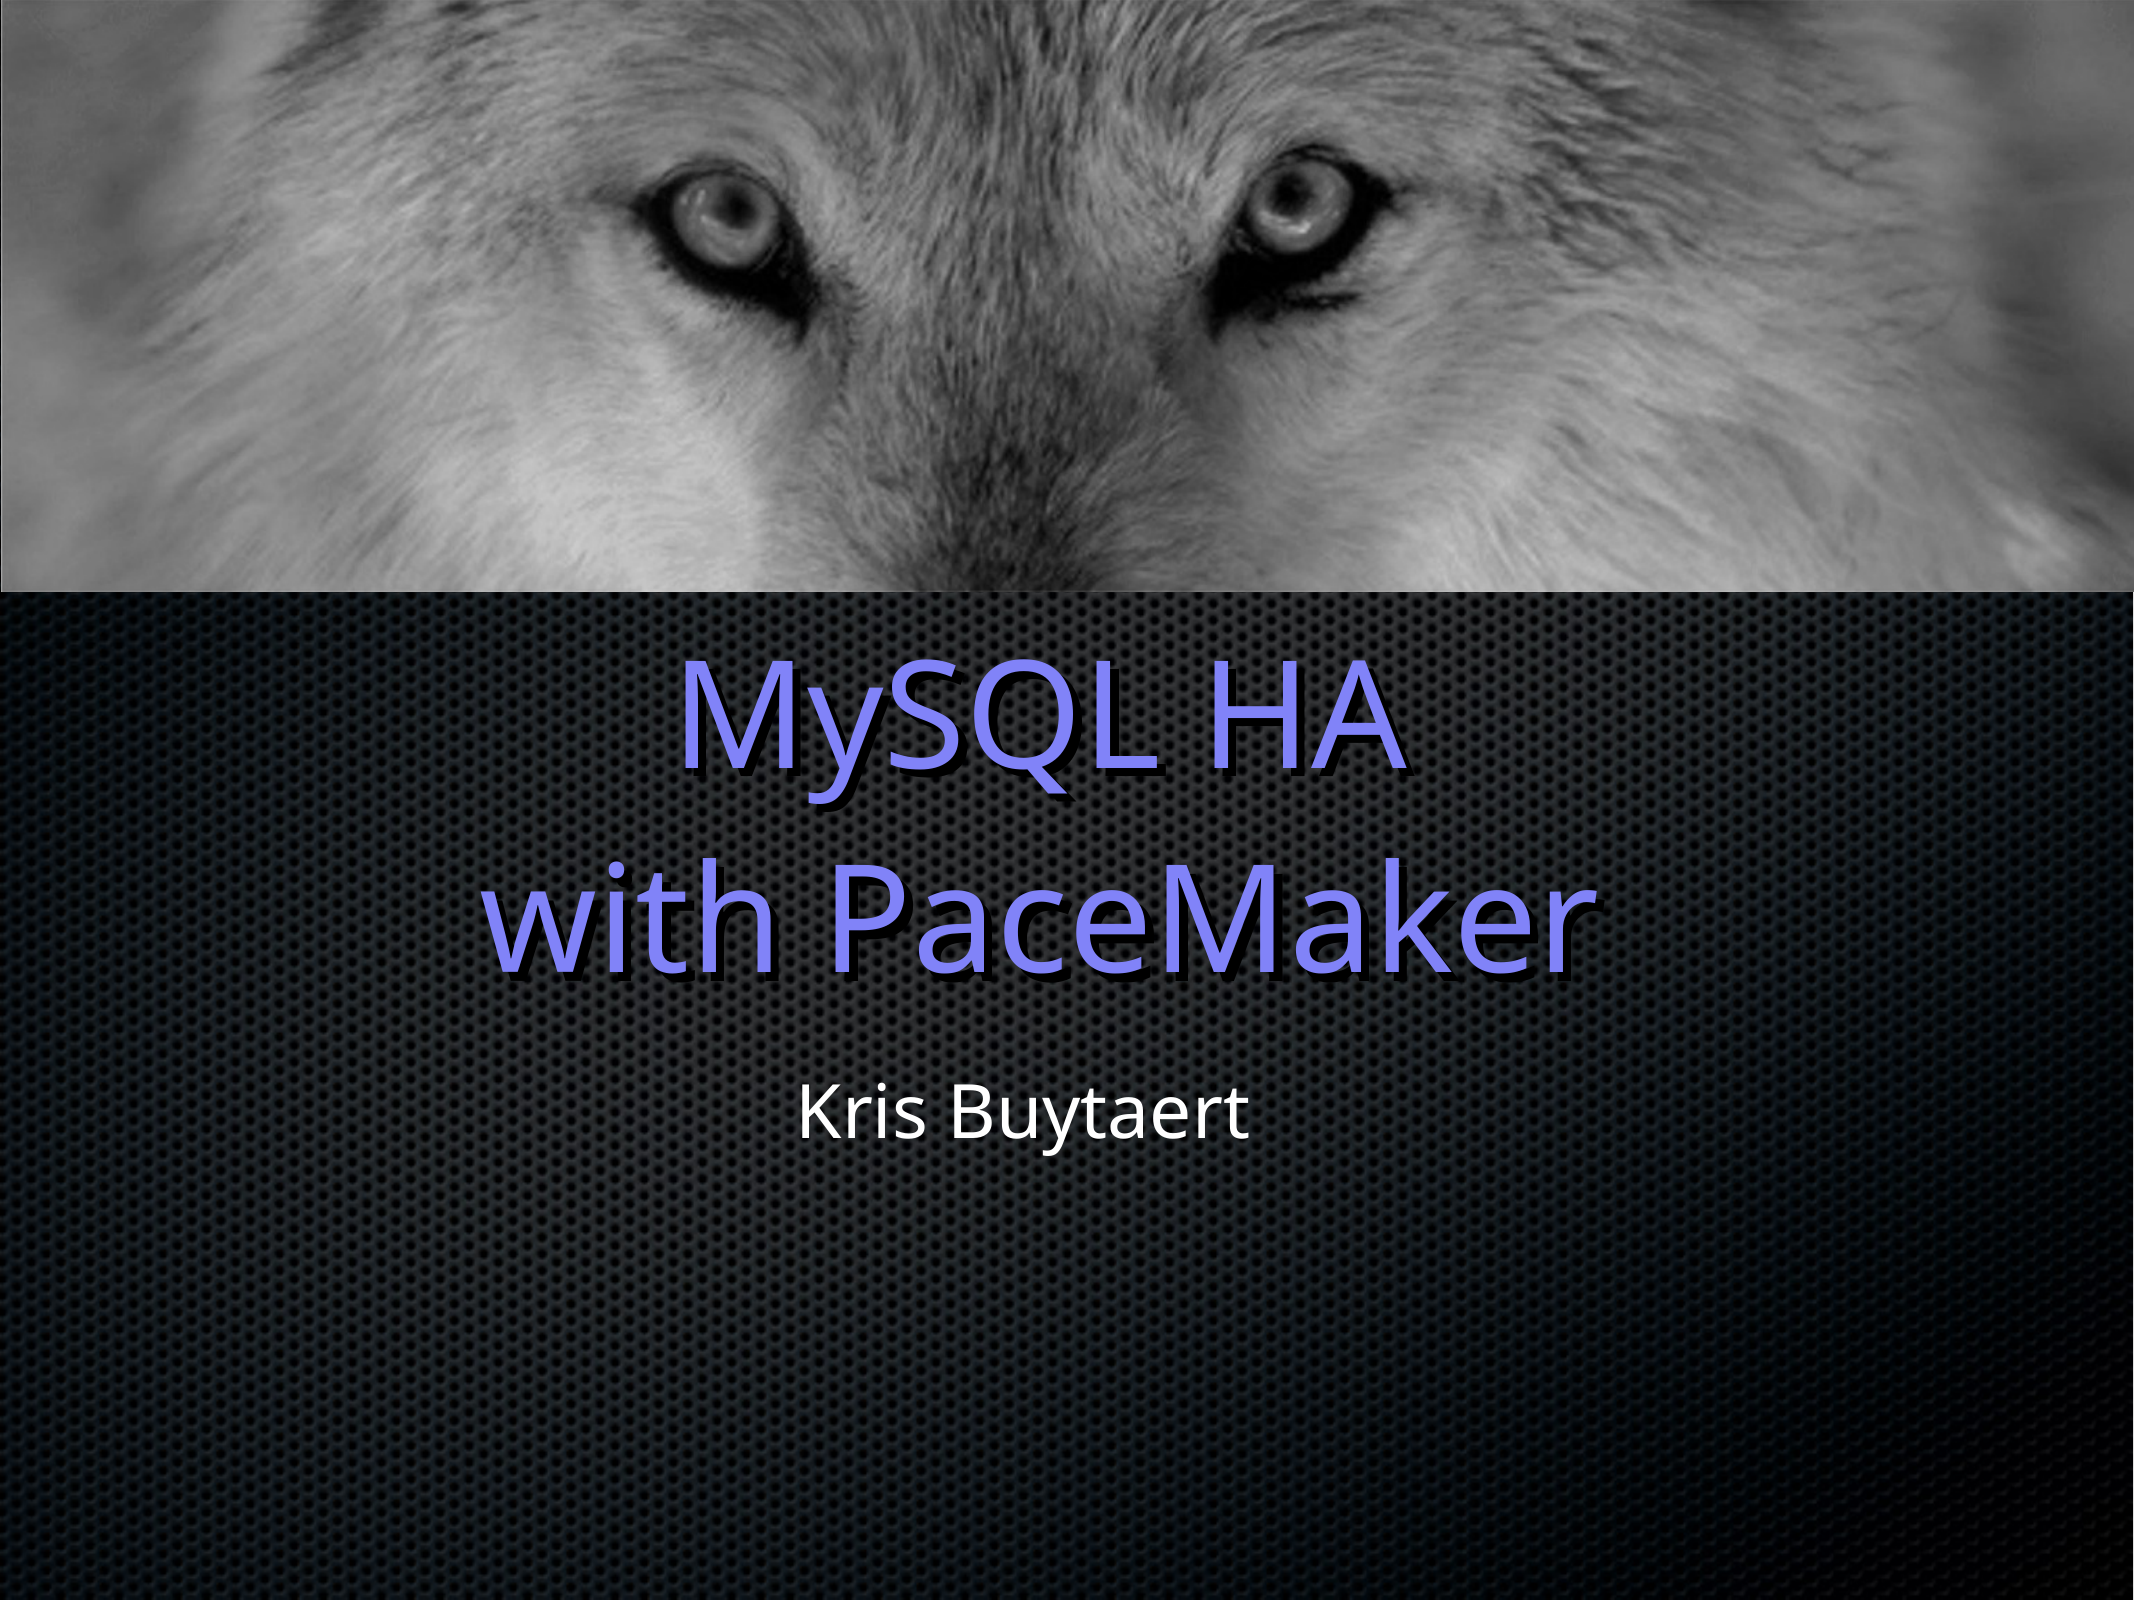

# MySQL HA with PaceMaker
Kris Buytaert